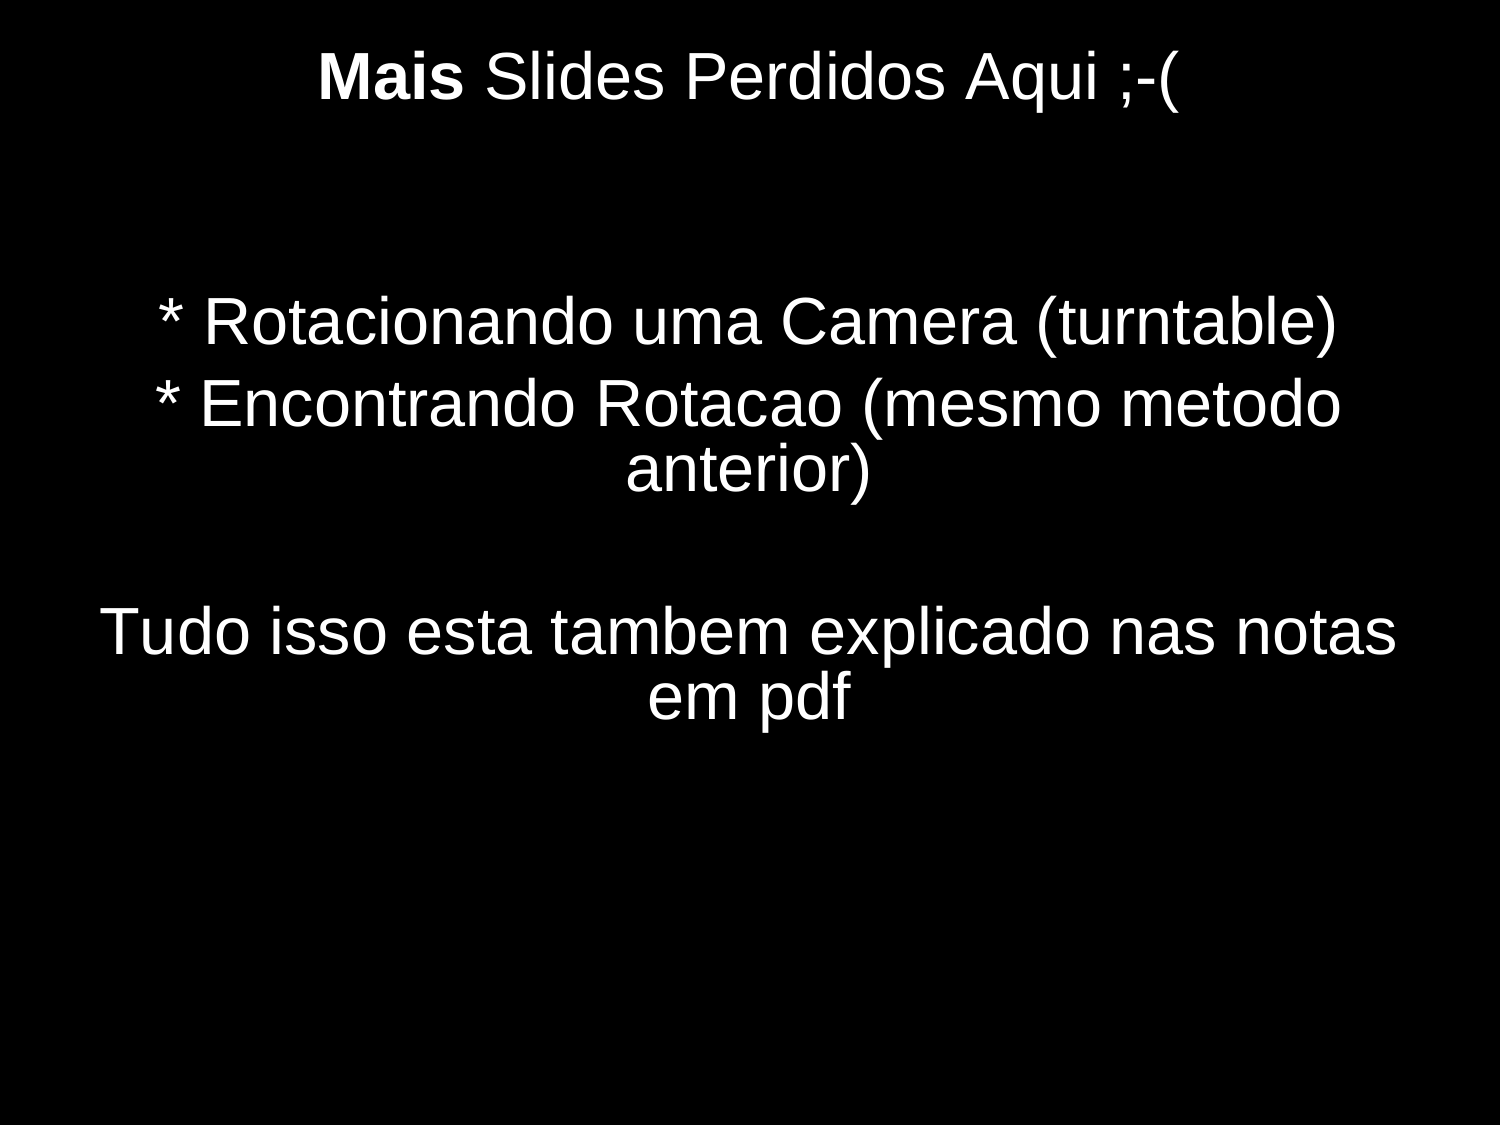

# Mais Slides Perdidos Aqui ;-(
* Rotacionando uma Camera (turntable)
* Encontrando Rotacao (mesmo metodo anterior)
Tudo isso esta tambem explicado nas notas em pdf